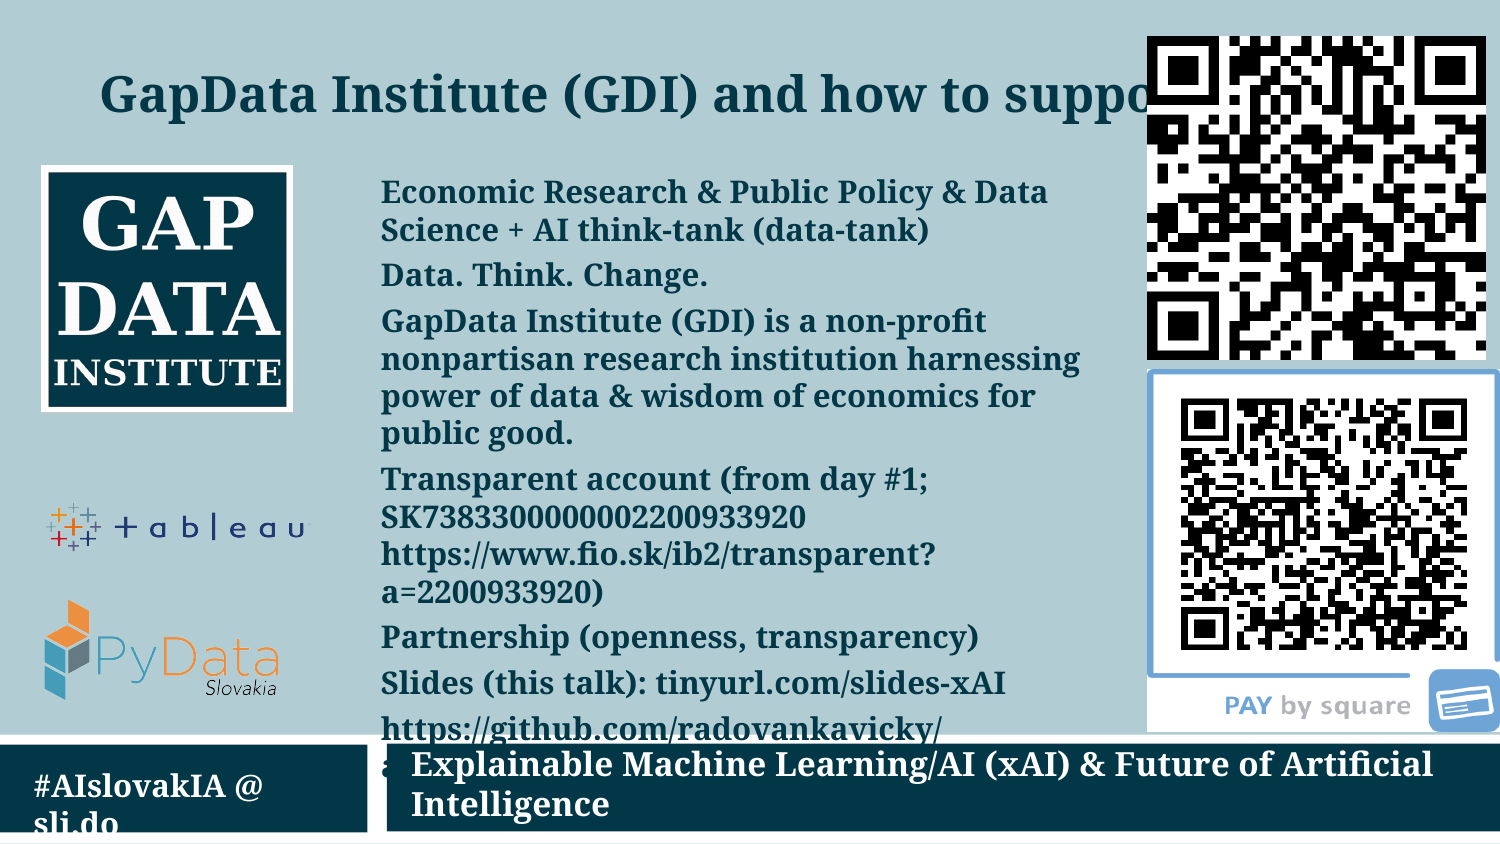

GapData Institute (GDI) and how to support us.
Economic Research & Public Policy & Data Science + AI think-tank (data-tank)
Data. Think. Change.
GapData Institute (GDI) is a non-profit nonpartisan research institution harnessing power of data & wisdom of economics for public good.
Transparent account (from day #1; SK7383300000002200933920 https://www.fio.sk/ib2/transparent?a=2200933920)
Partnership (openness, transparency)
Slides (this talk): tinyurl.com/slides-xAI
https://github.com/radovankavicky/aislovakia2024
Explainable Machine Learning/AI (xAI) & Future of Artificial Intelligence
#AIslovakIA @ sli.do